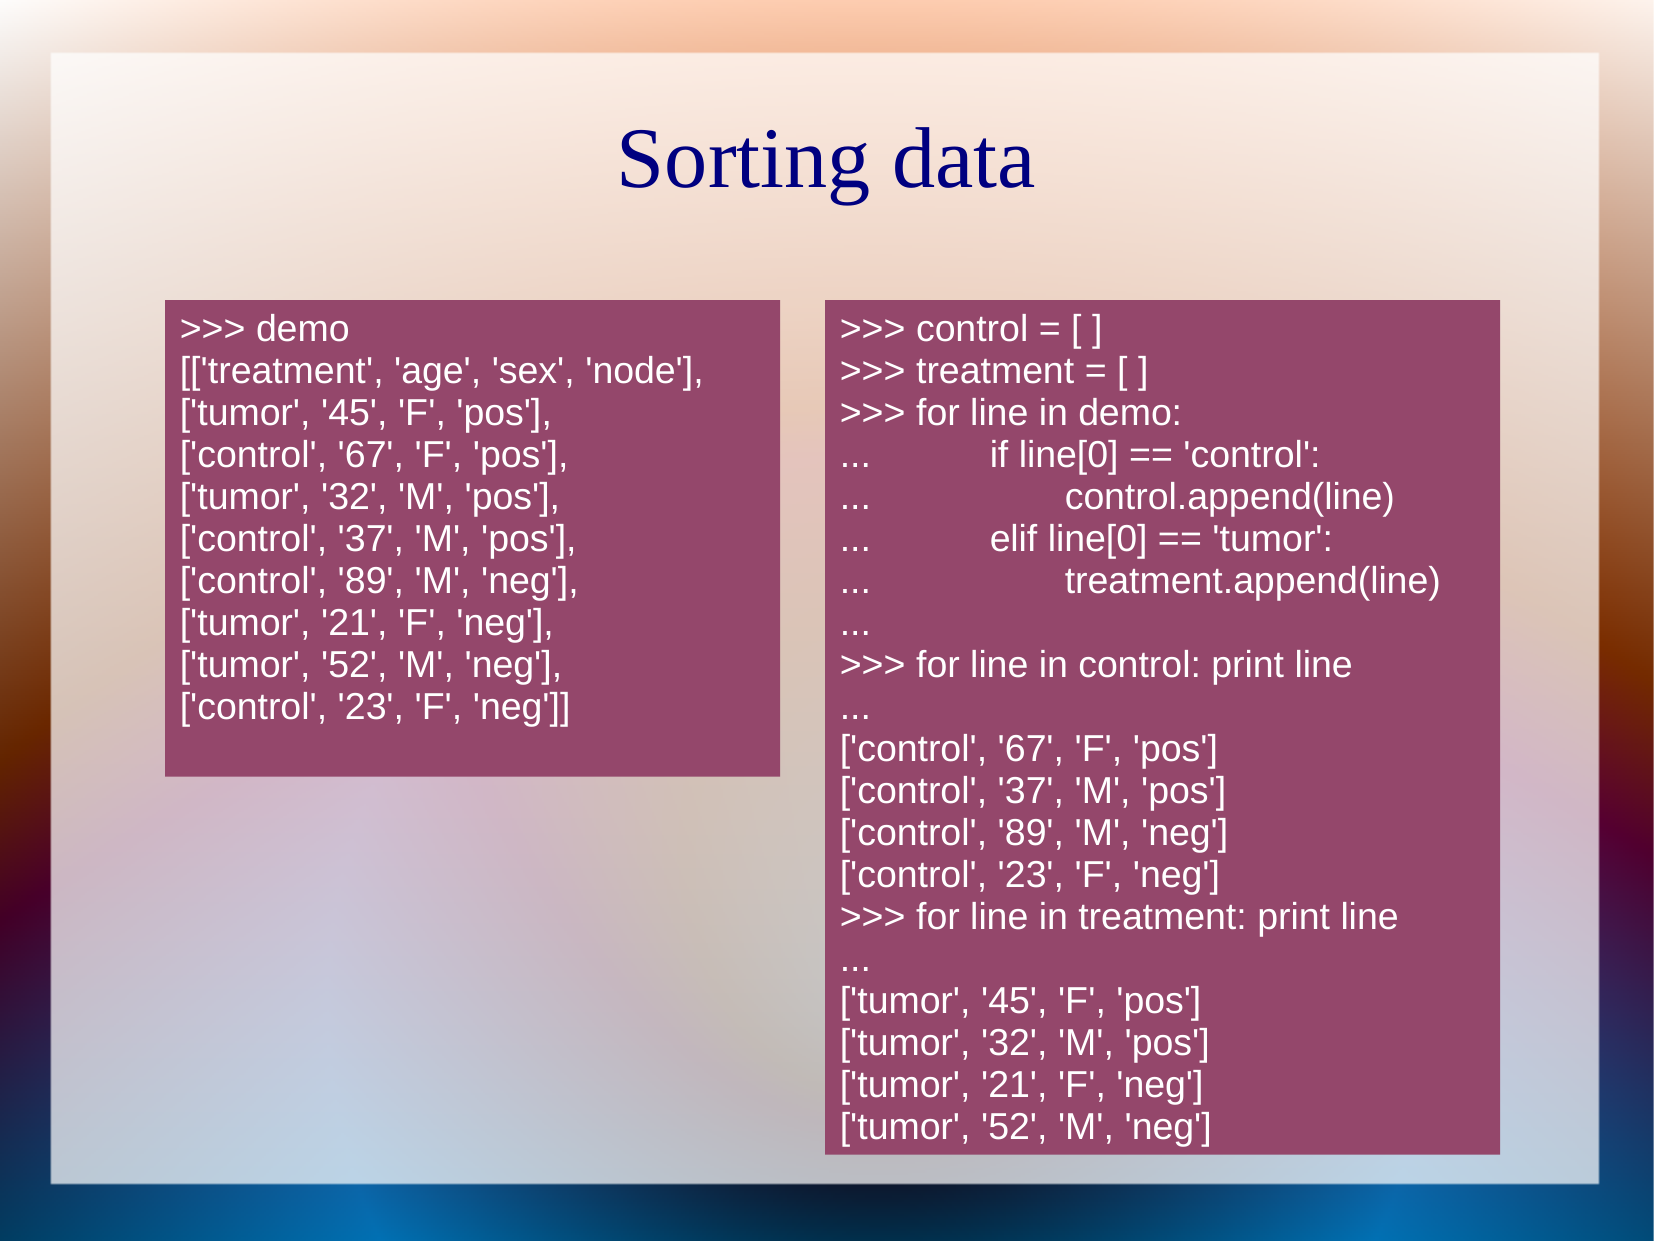

# Sorting data
>>> demo
[['treatment', 'age', 'sex', 'node'],
['tumor', '45', 'F', 'pos'],
['control', '67', 'F', 'pos'],
['tumor', '32', 'M', 'pos'],
['control', '37', 'M', 'pos'],
['control', '89', 'M', 'neg'],
['tumor', '21', 'F', 'neg'],
['tumor', '52', 'M', 'neg'],
['control', '23', 'F', 'neg']]
>>> control = [ ]
>>> treatment = [ ]
>>> for line in demo:
... 	if line[0] == 'control':
... 	control.append(line)
... 	elif line[0] == 'tumor':
... 	treatment.append(line)
...
>>> for line in control: print line
...
['control', '67', 'F', 'pos']
['control', '37', 'M', 'pos']
['control', '89', 'M', 'neg']
['control', '23', 'F', 'neg']
>>> for line in treatment: print line
...
['tumor', '45', 'F', 'pos']
['tumor', '32', 'M', 'pos']
['tumor', '21', 'F', 'neg']
['tumor', '52', 'M', 'neg']